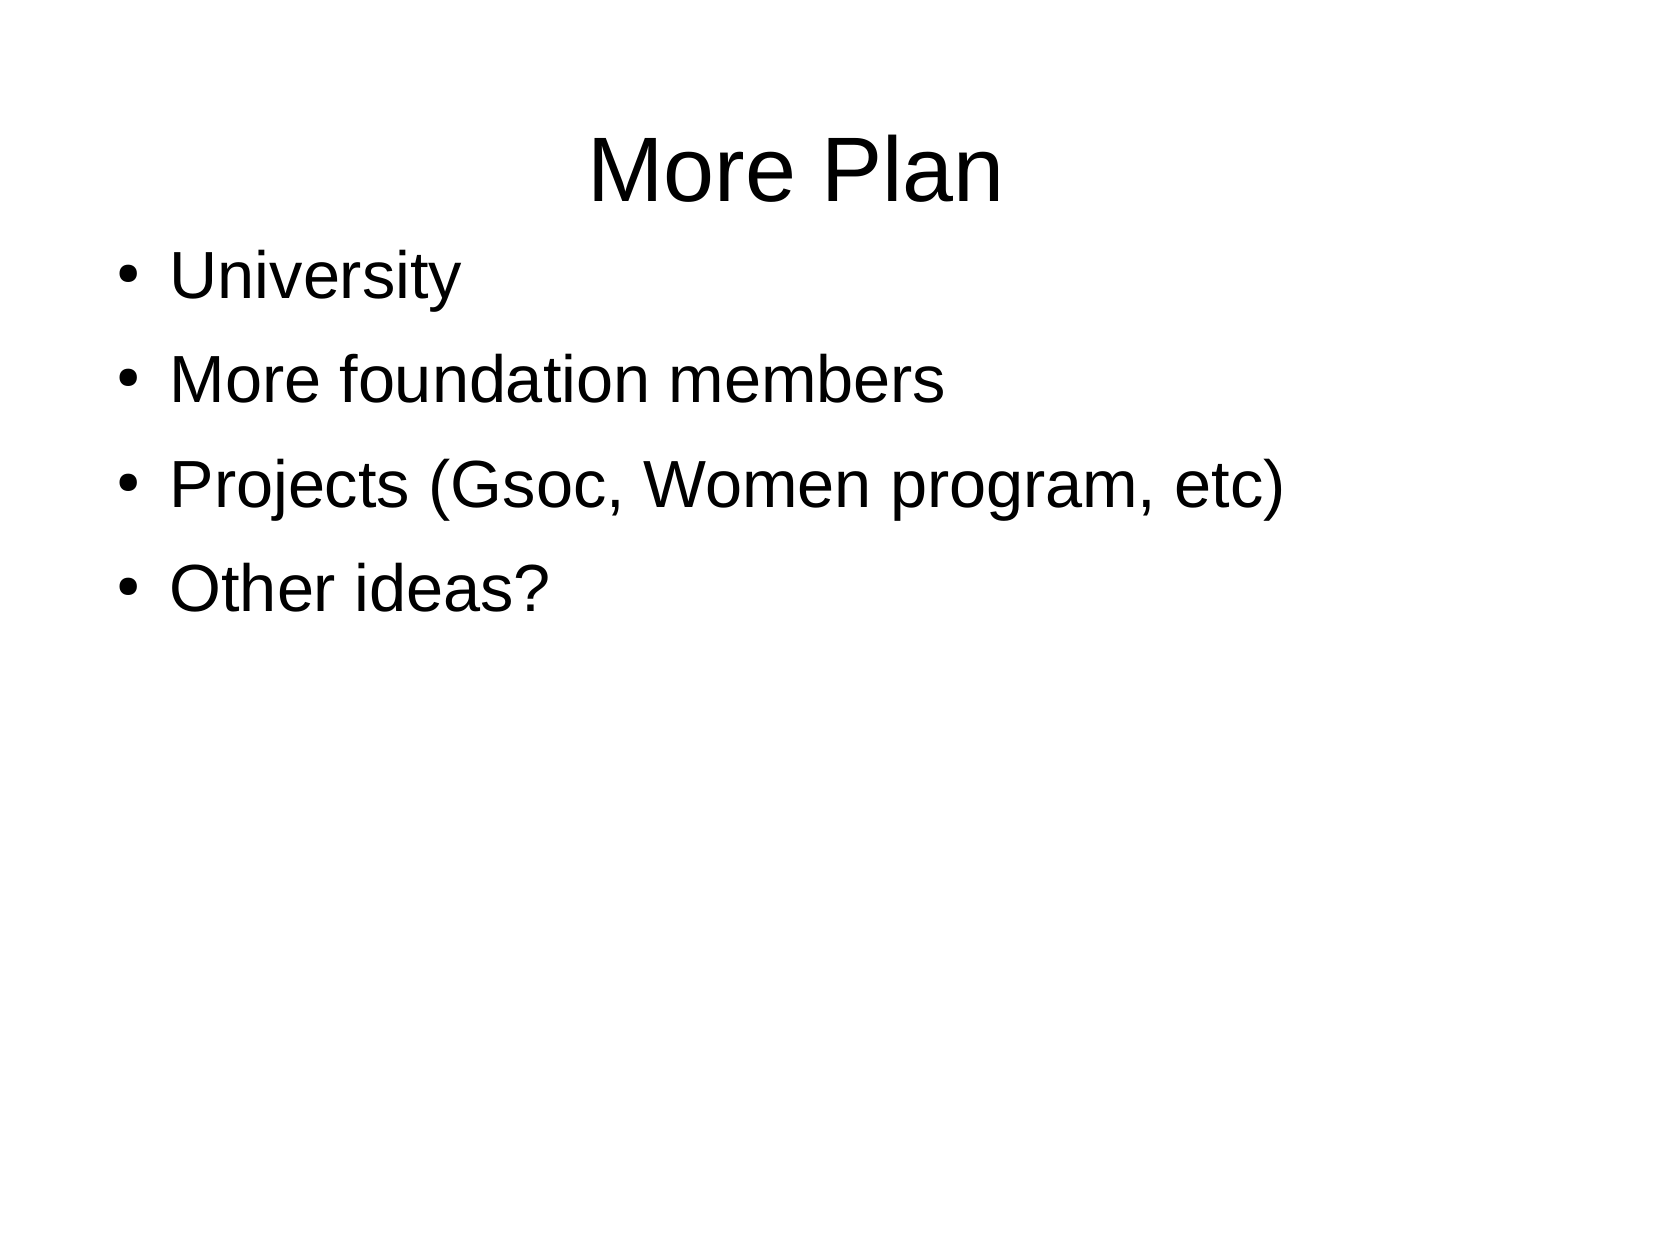

# More Plan
University
More foundation members
Projects (Gsoc, Women program, etc)
Other ideas?